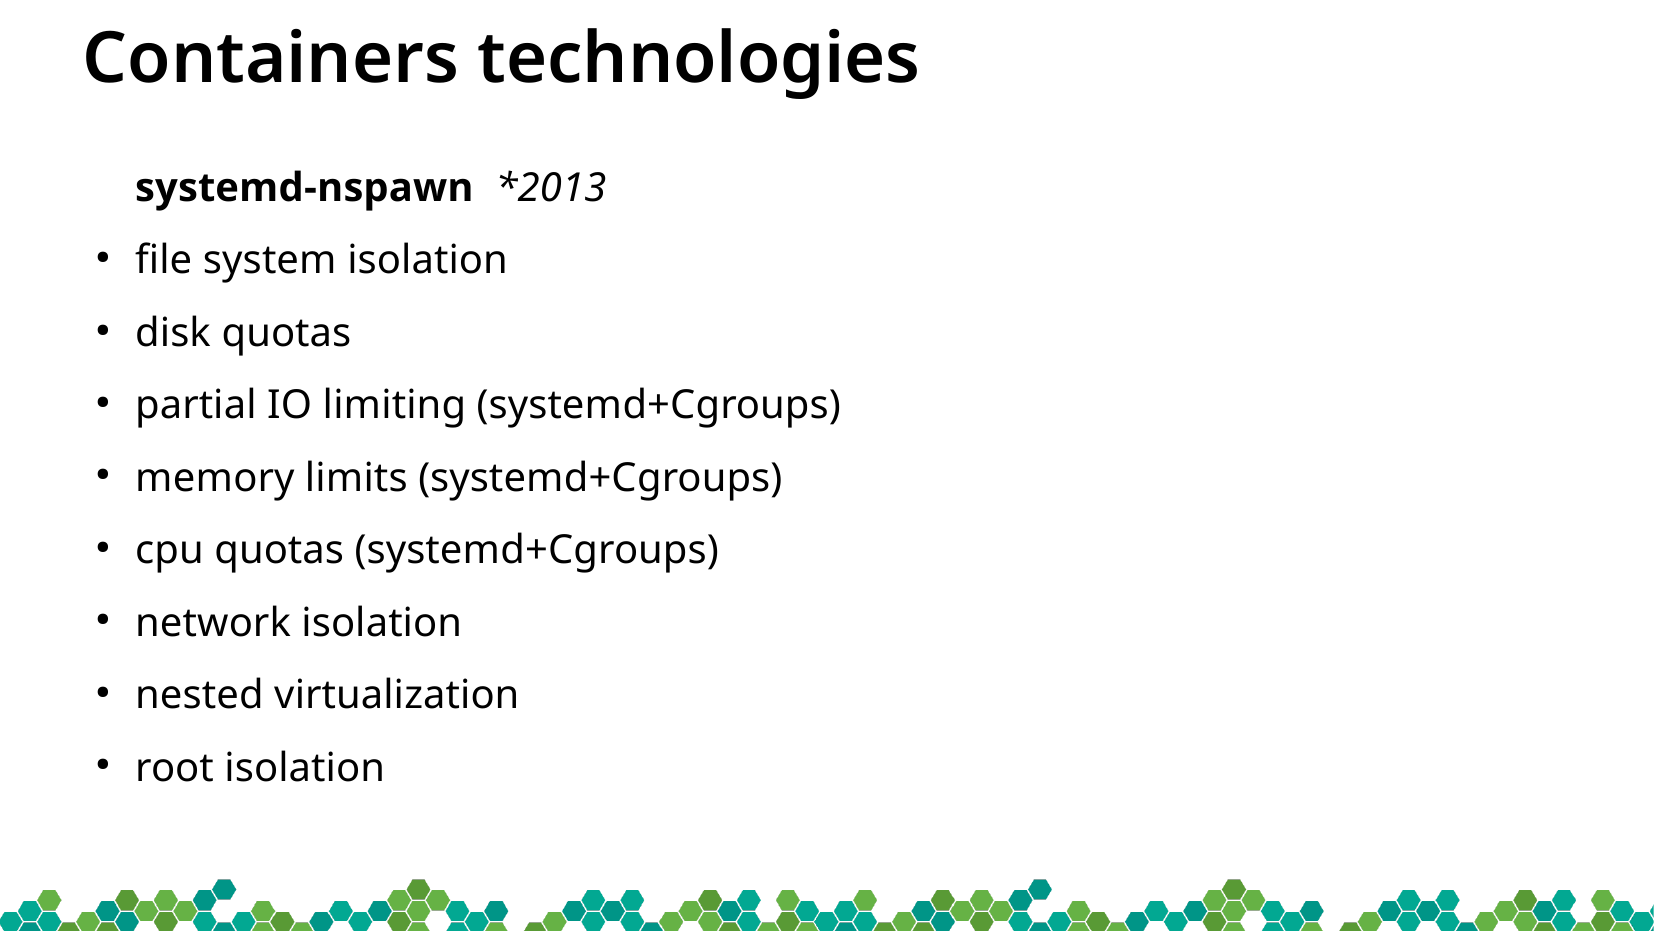

# Containers technologies
systemd-nspawn *2013
file system isolation
disk quotas
partial IO limiting (systemd+Cgroups)
memory limits (systemd+Cgroups)
cpu quotas (systemd+Cgroups)
network isolation
nested virtualization
root isolation